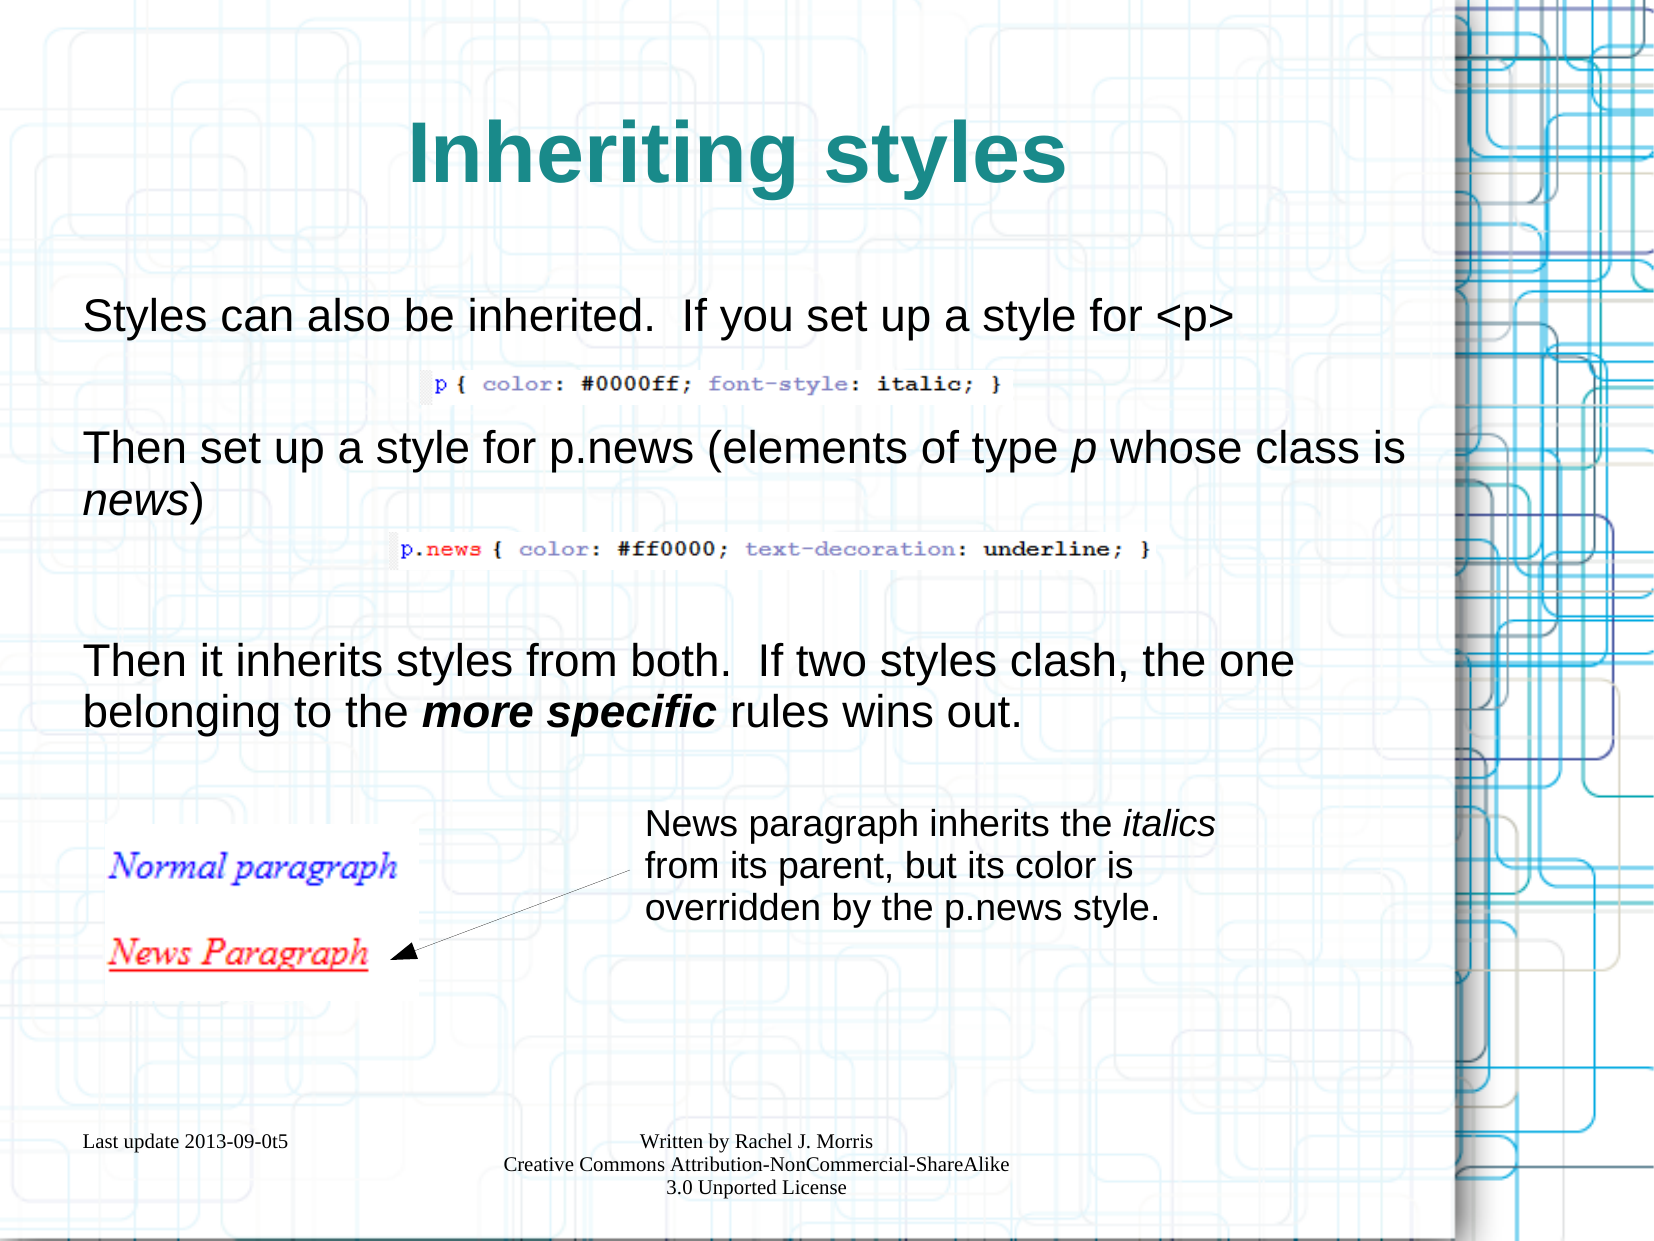

# Inheriting styles
Styles can also be inherited. If you set up a style for <p>
Then set up a style for p.news (elements of type p whose class is news)
Then it inherits styles from both. If two styles clash, the one belonging to the more specific rules wins out.
News paragraph inherits the italics from its parent, but its color is overridden by the p.news style.